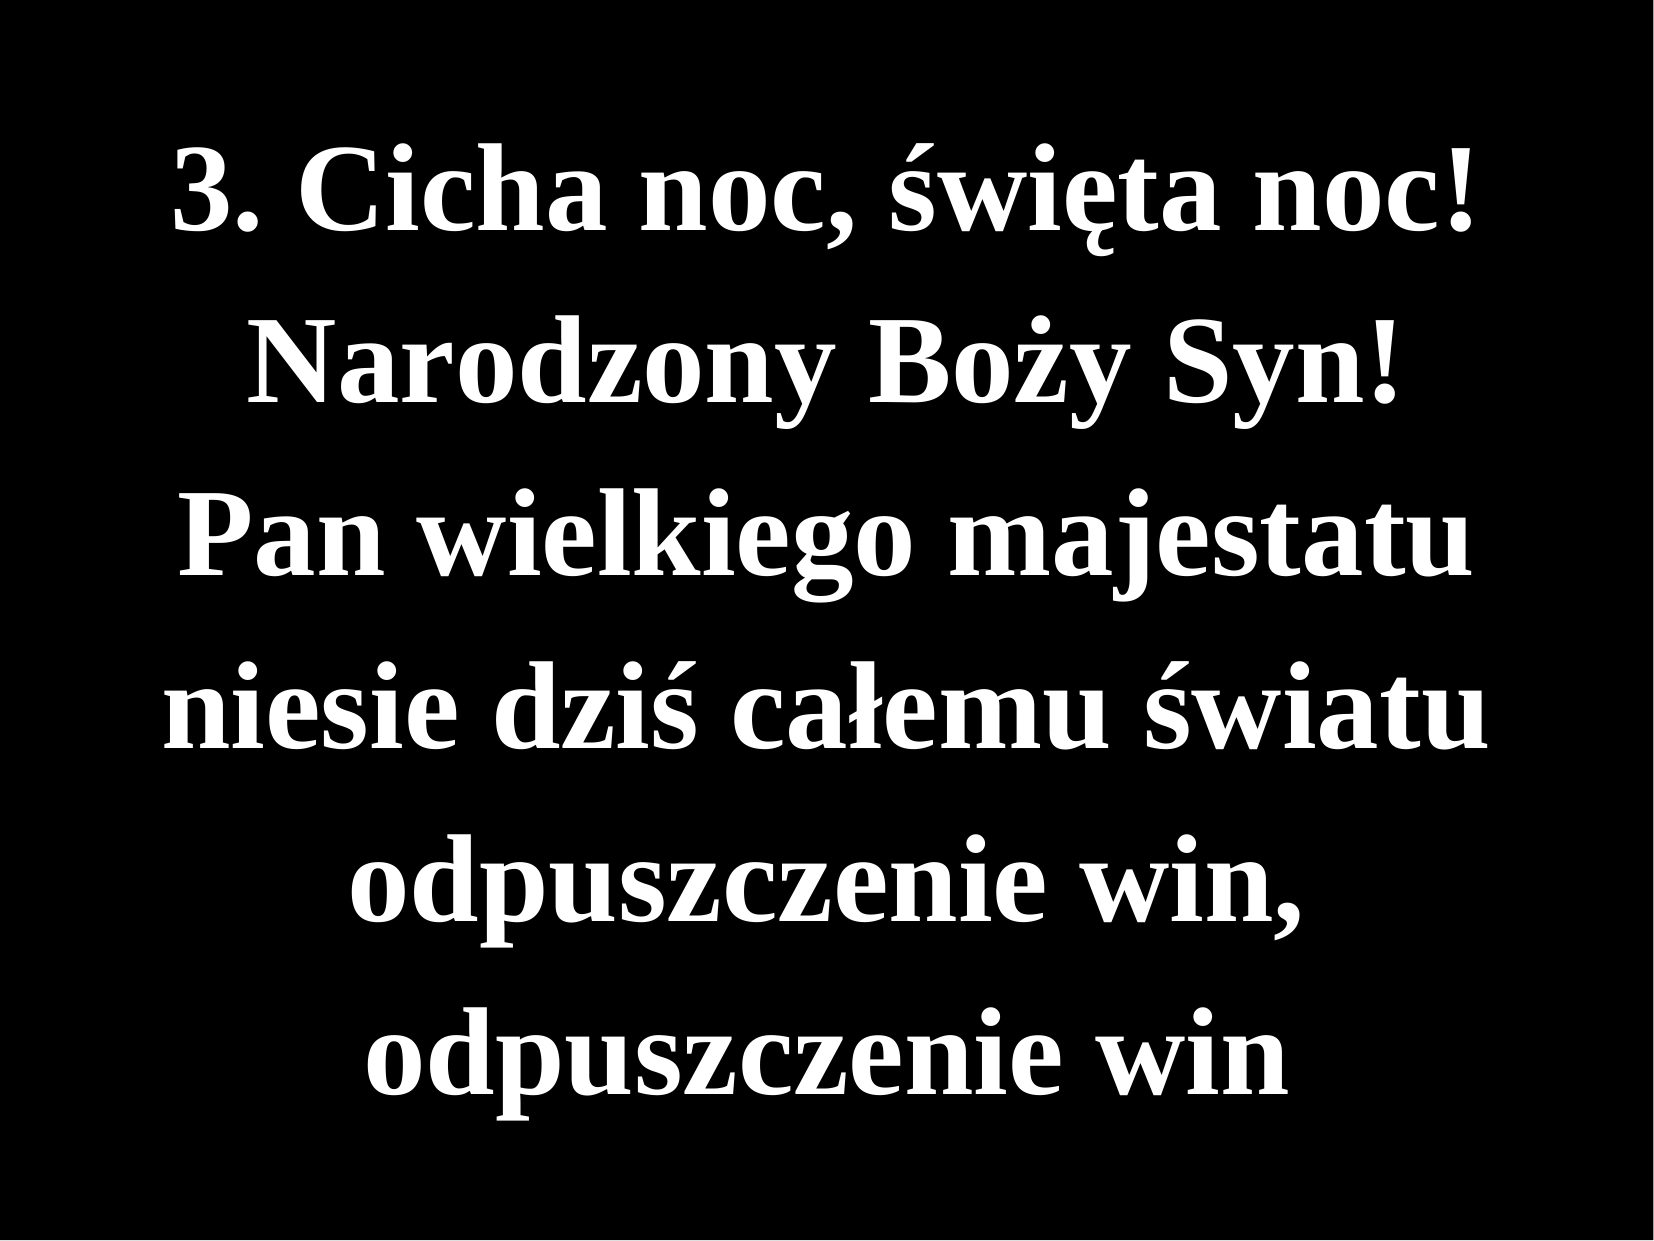

# 3. Cicha noc, święta noc! ppp Narodzony Boży Syn! ppp Pan wielkiego majestatu ppp niesie dziś całemu światu ppp odpuszczenie win, ppp odpuszczenie win